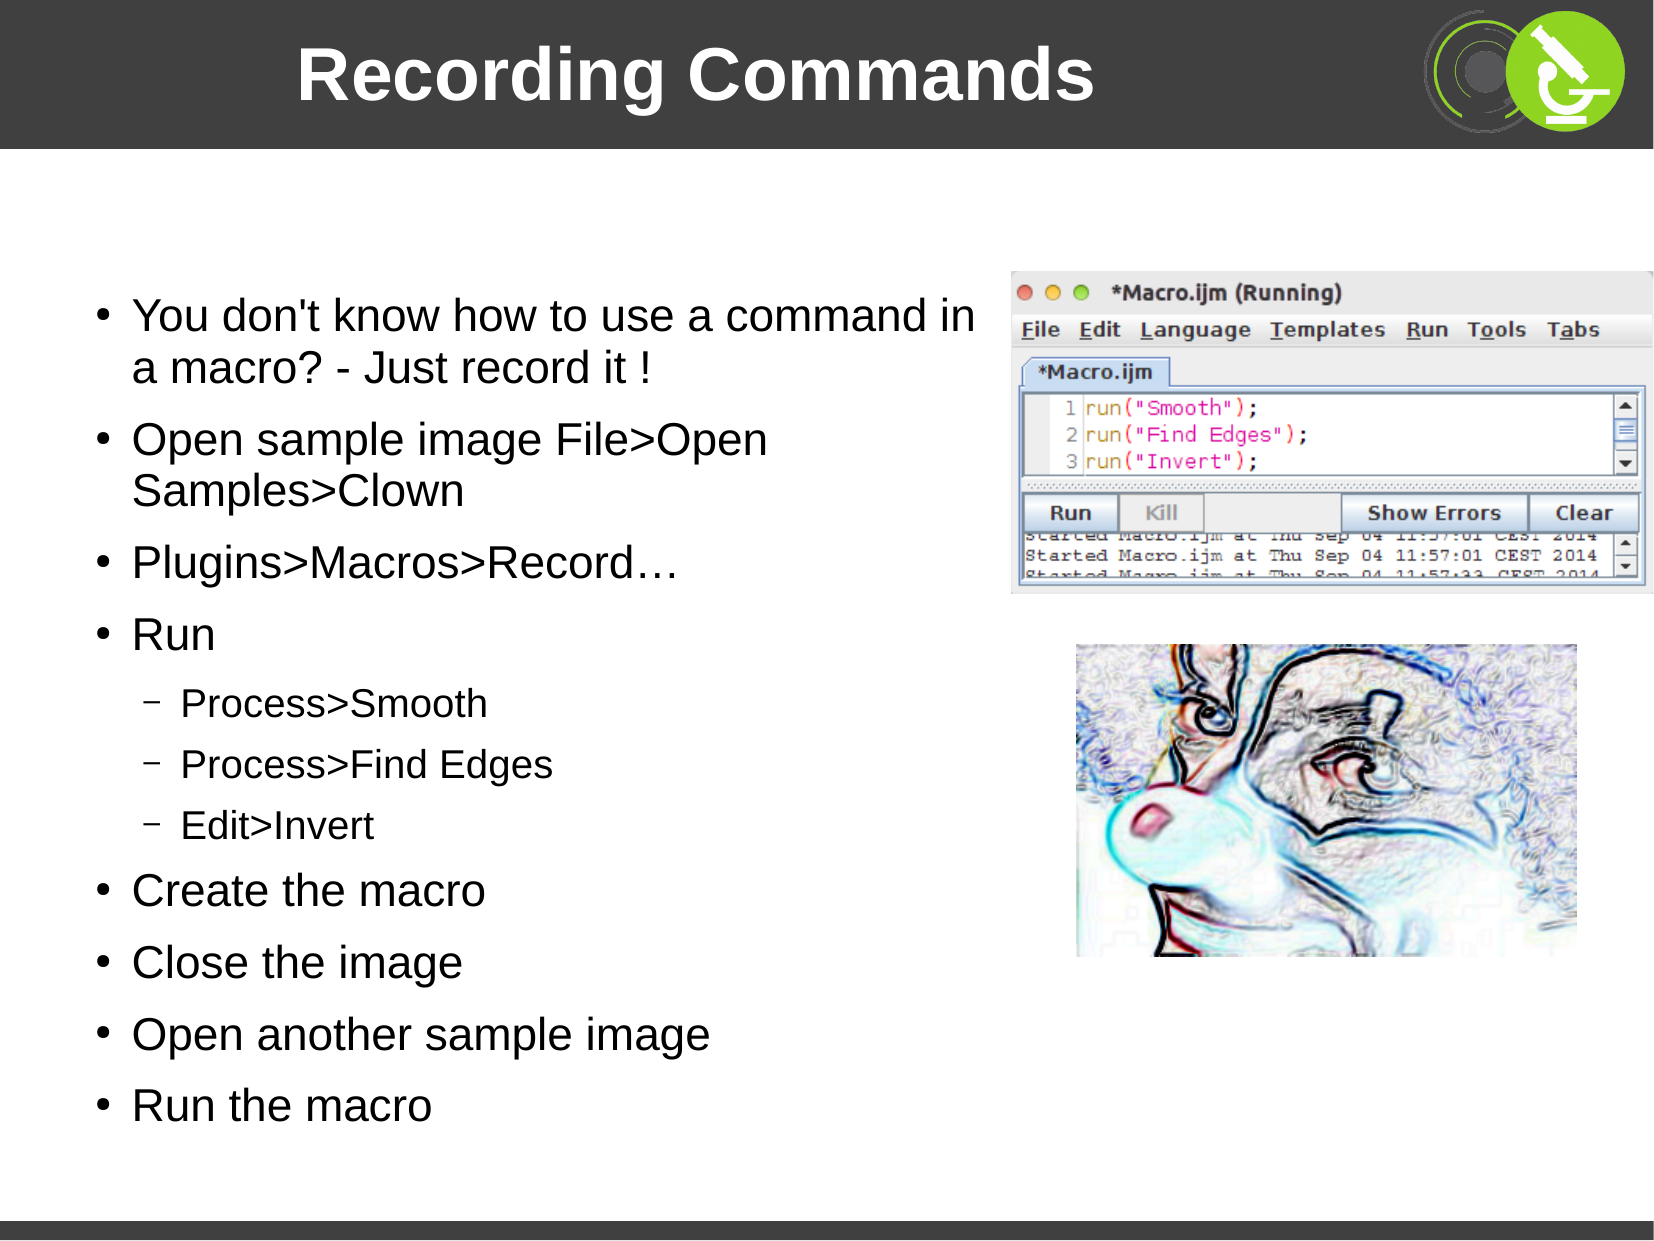

# Recording Commands
You don't know how to use a command in a macro? - Just record it !
Open sample image File>Open Samples>Clown
Plugins>Macros>Record…
Run
Process>Smooth
Process>Find Edges
Edit>Invert
Create the macro
Close the image
Open another sample image
Run the macro